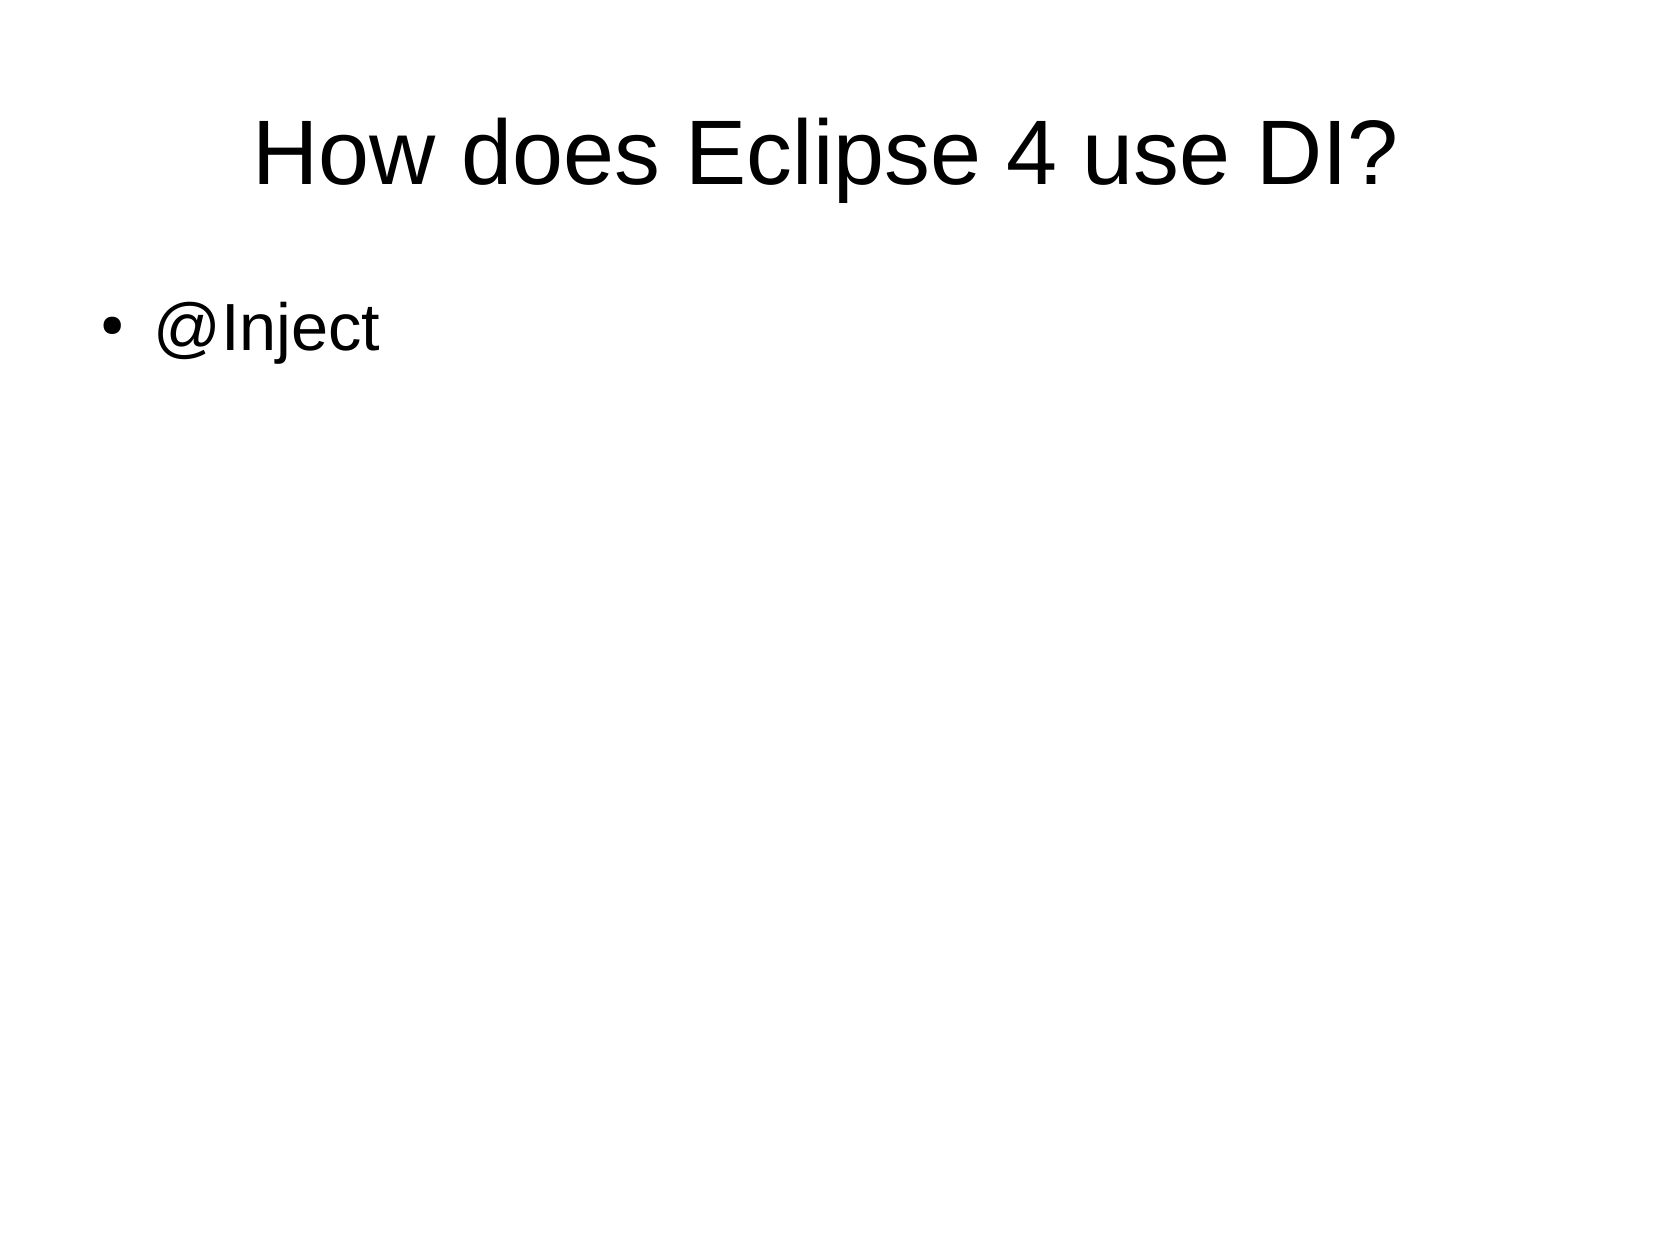

# How does Eclipse 4 use DI?
@Inject